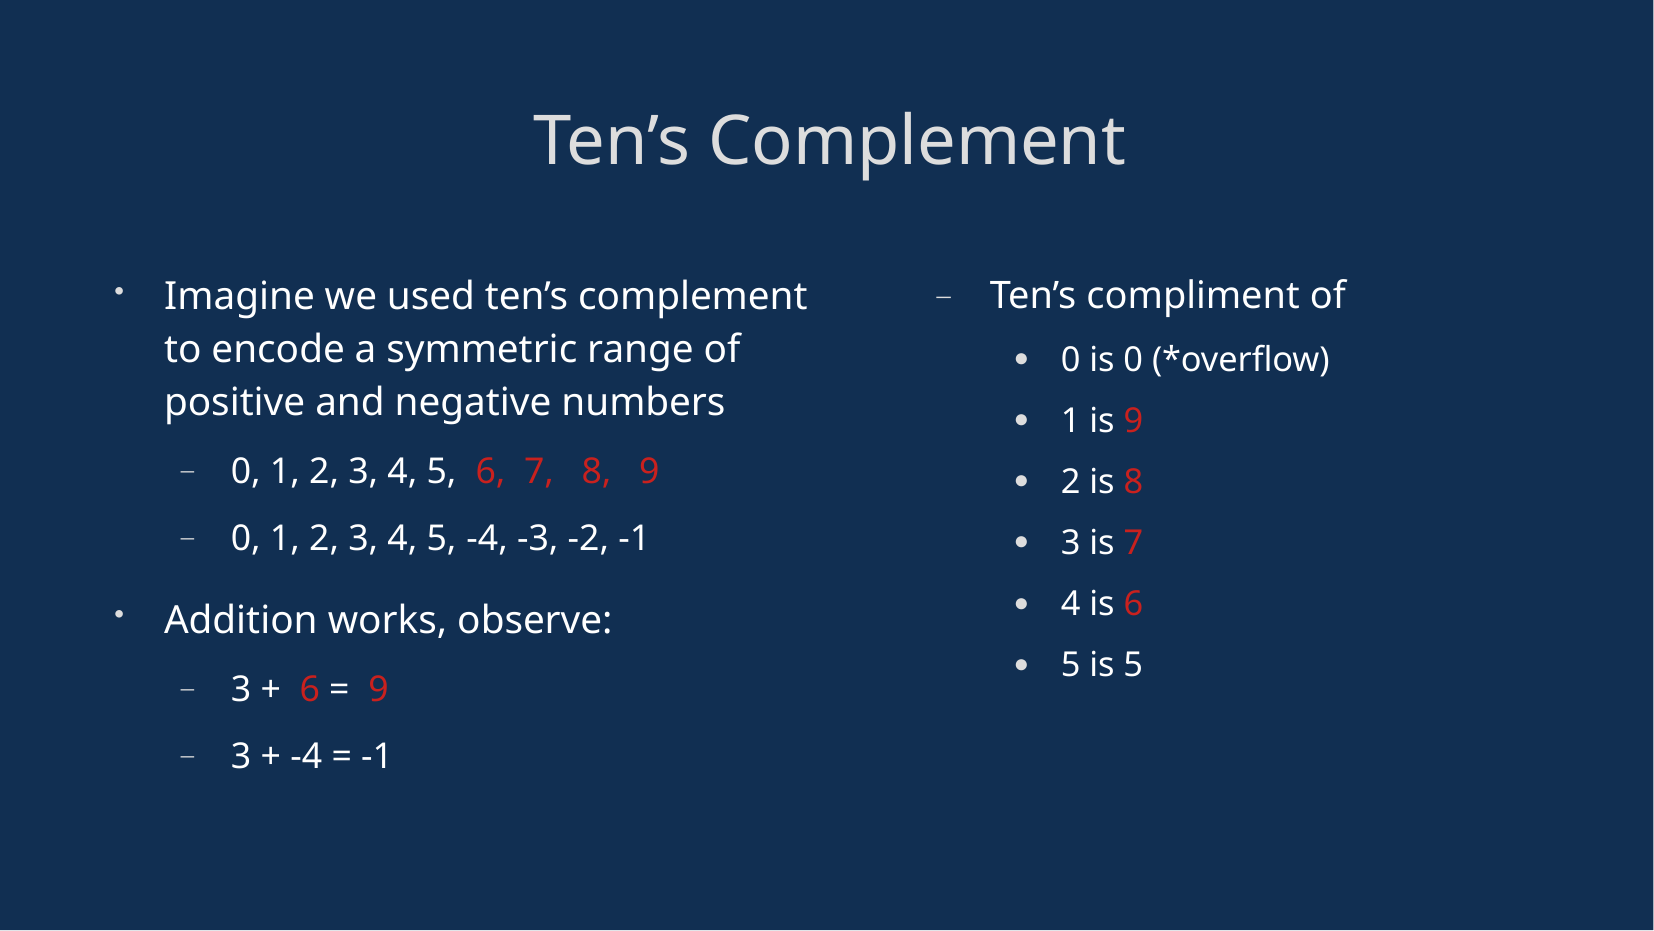

# Ten’s Complement
Imagine we used ten’s complement to encode a symmetric range of positive and negative numbers
0, 1, 2, 3, 4, 5, 6, 7, 8, 9
0, 1, 2, 3, 4, 5, -4, -3, -2, -1
Addition works, observe:
3 + 6 = 9
3 + -4 = -1
Ten’s compliment of
0 is 0 (*overflow)
1 is 9
2 is 8
3 is 7
4 is 6
5 is 5